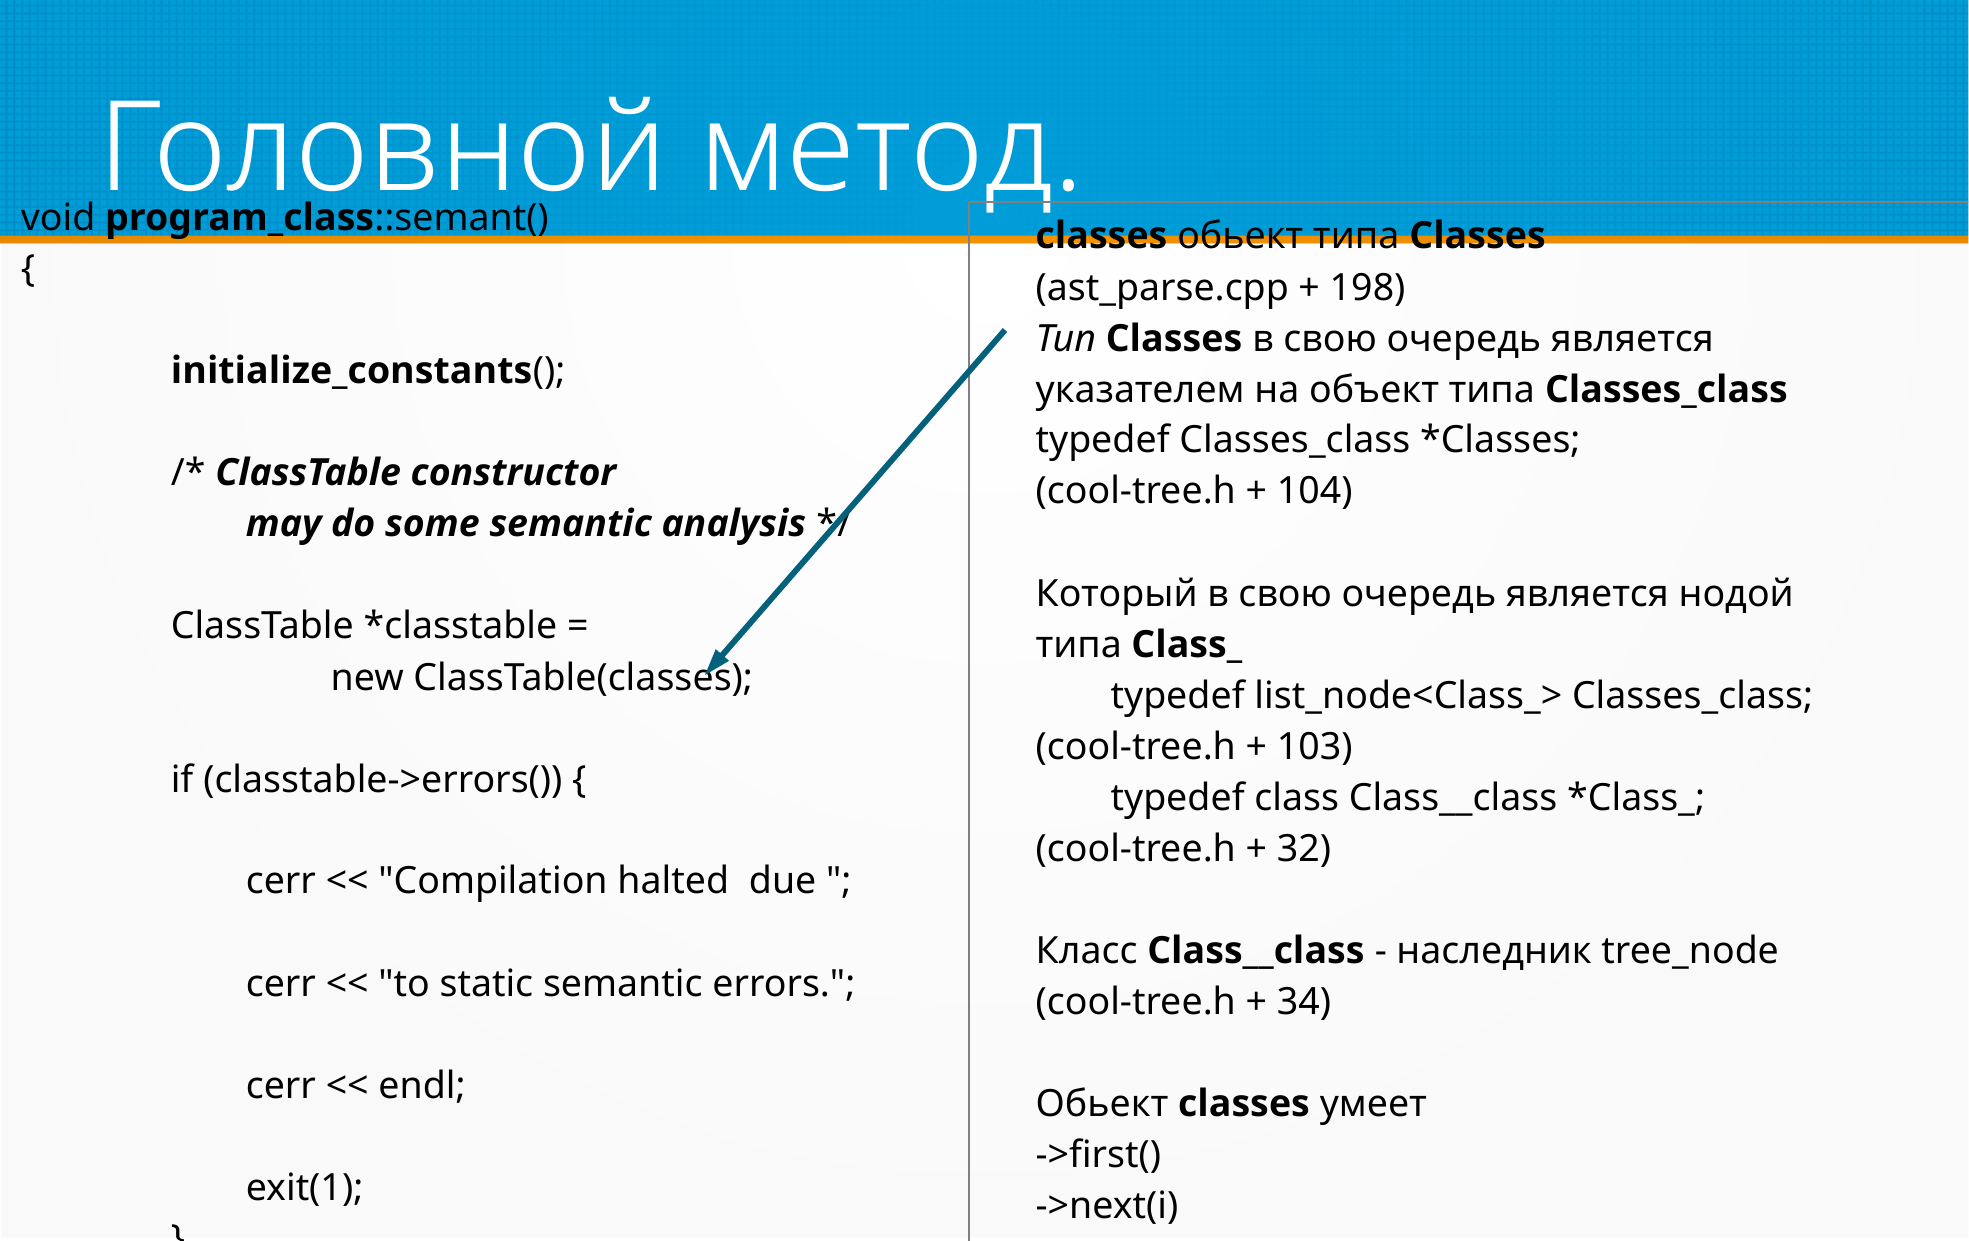

# Головной метод.
void program_class::semant()
{
		initialize_constants();
		/* ClassTable constructor
			may do some semantic analysis */
		ClassTable *classtable =
				 new ClassTable(classes);
		if (classtable->errors()) {
			cerr << "Compilation halted due ";
			cerr << "to static semantic errors.";
			cerr << endl;
			exit(1);
		}
}
classes обьект типа Classes
(ast_parse.cpp + 198)
Тип Classes в свою очередь является
указателем на объект типа Classes_class
typedef Classes_class *Classes;
(cool-tree.h + 104)
Который в свою очередь является нодой
типа Class_
	typedef list_node<Class_> Classes_class;
(cool-tree.h + 103)
	typedef class Class__class *Class_;
(cool-tree.h + 32)
Класс Class__class - наследник tree_node
(cool-tree.h + 34)
Обьект classes умеет
->first()
->next(i)
->more(i) и многое другое!